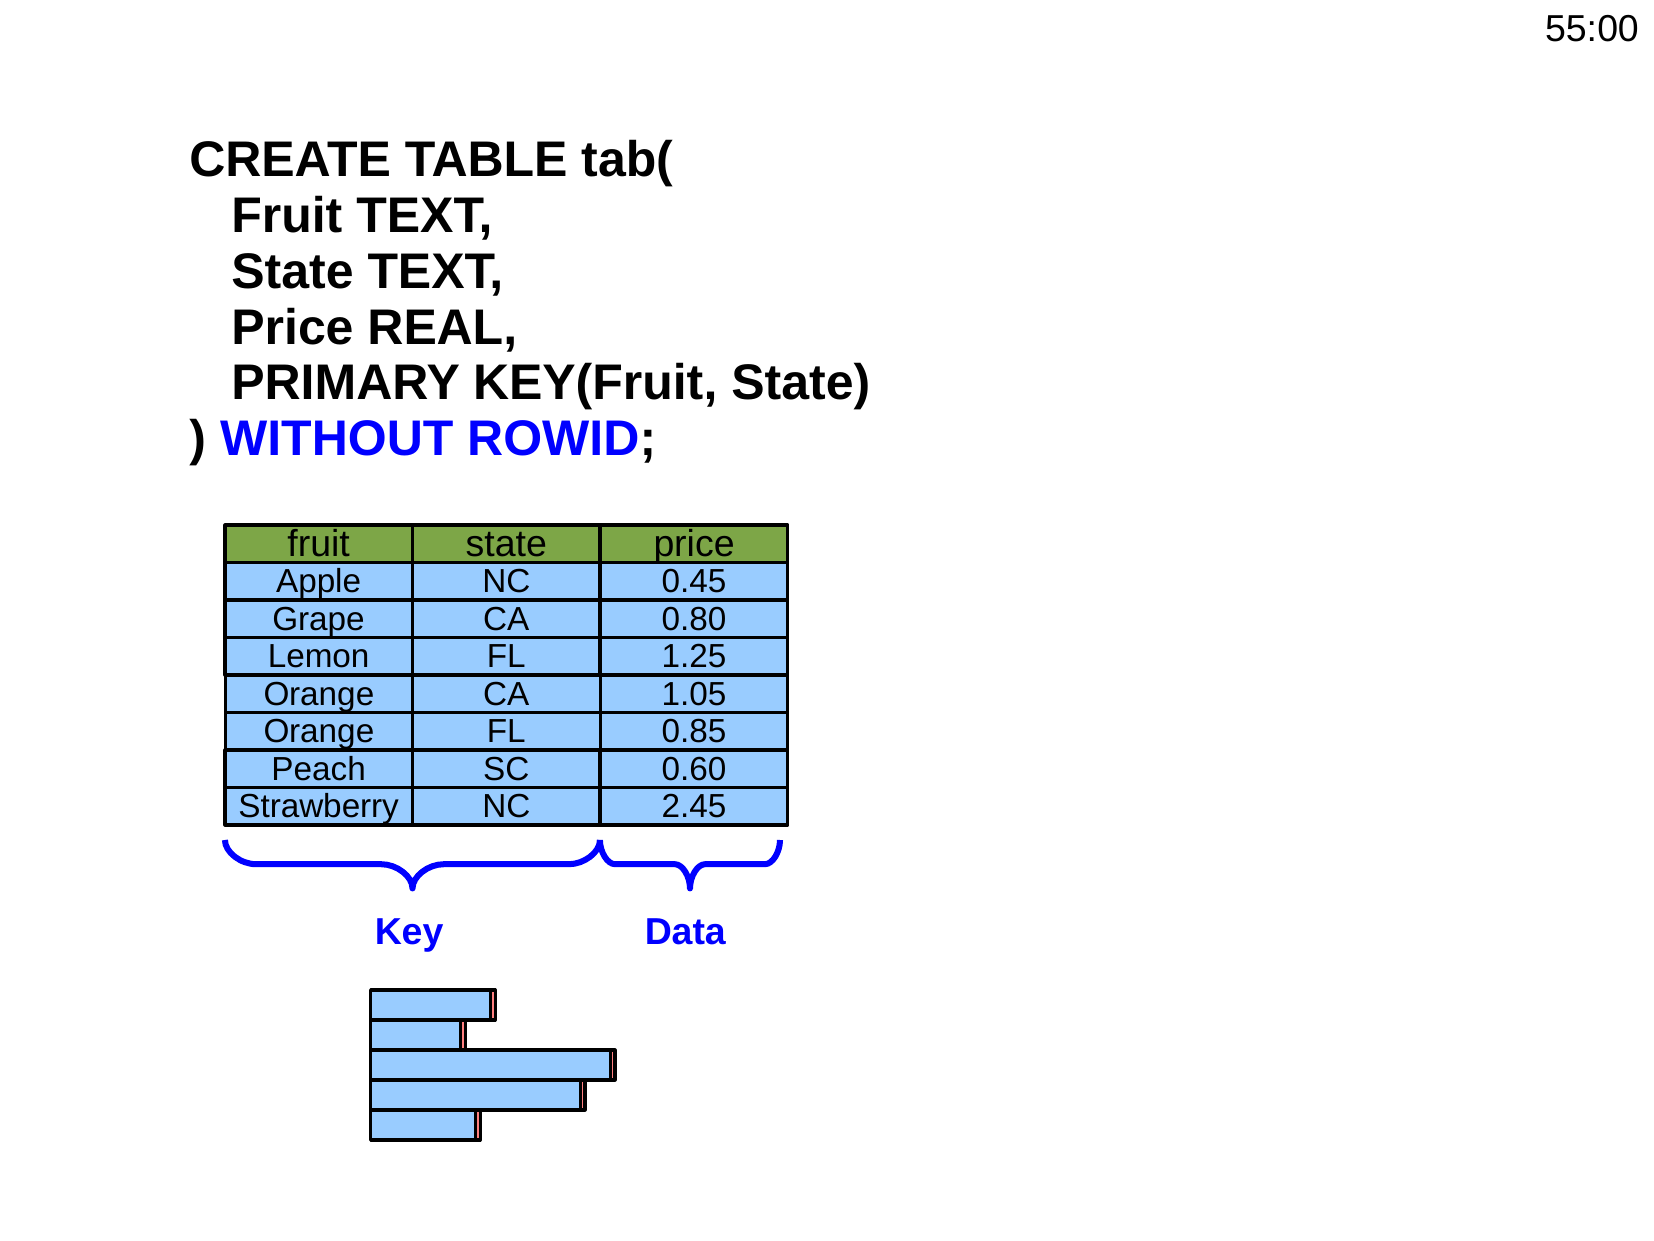

55:00
CREATE TABLE tab(
 Fruit TEXT,
 State TEXT,
 Price REAL,
 PRIMARY KEY(Fruit, State)
) WITHOUT ROWID;
fruit
state
price
Apple
NC
0.45
Grape
CA
0.80
Lemon
FL
1.25
Orange
CA
1.05
Orange
FL
0.85
Peach
SC
0.60
Strawberry
NC
2.45
Key
Data